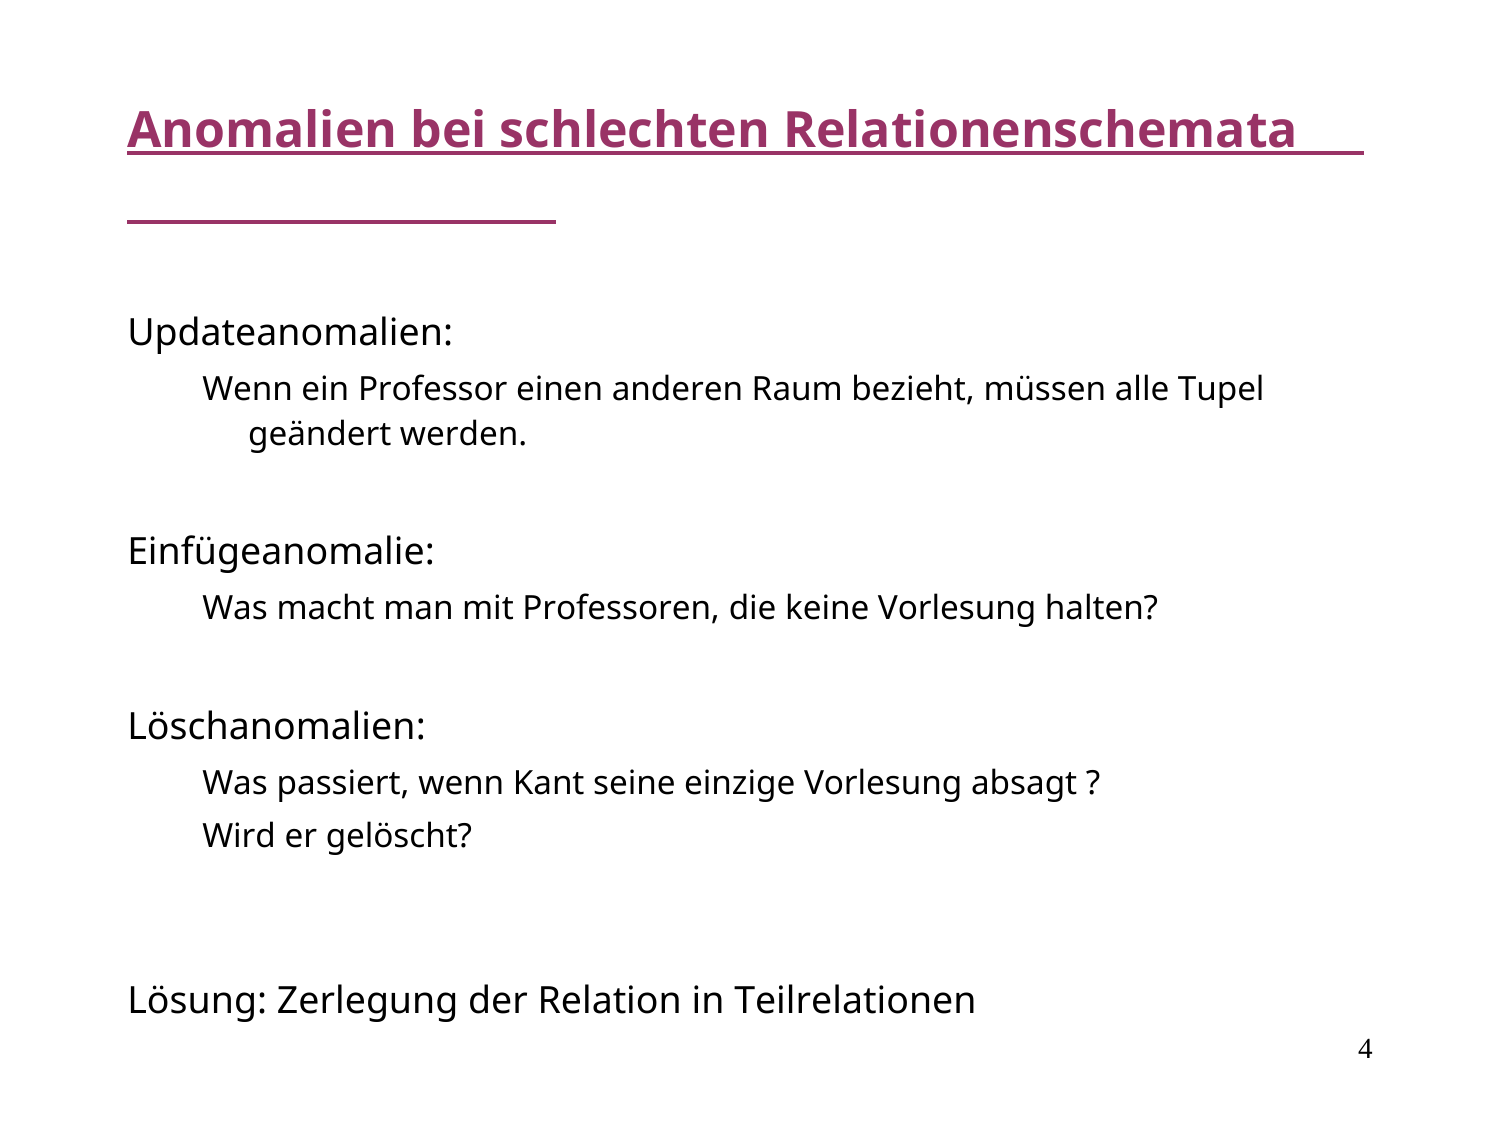

# Anomalien bei schlechten Relationenschemata
Updateanomalien:
Wenn ein Professor einen anderen Raum bezieht, müssen alle Tupel geändert werden.
Einfügeanomalie:
Was macht man mit Professoren, die keine Vorlesung halten?
Löschanomalien:
Was passiert, wenn Kant seine einzige Vorlesung absagt ?
Wird er gelöscht?
Lösung: Zerlegung der Relation in Teilrelationen
4